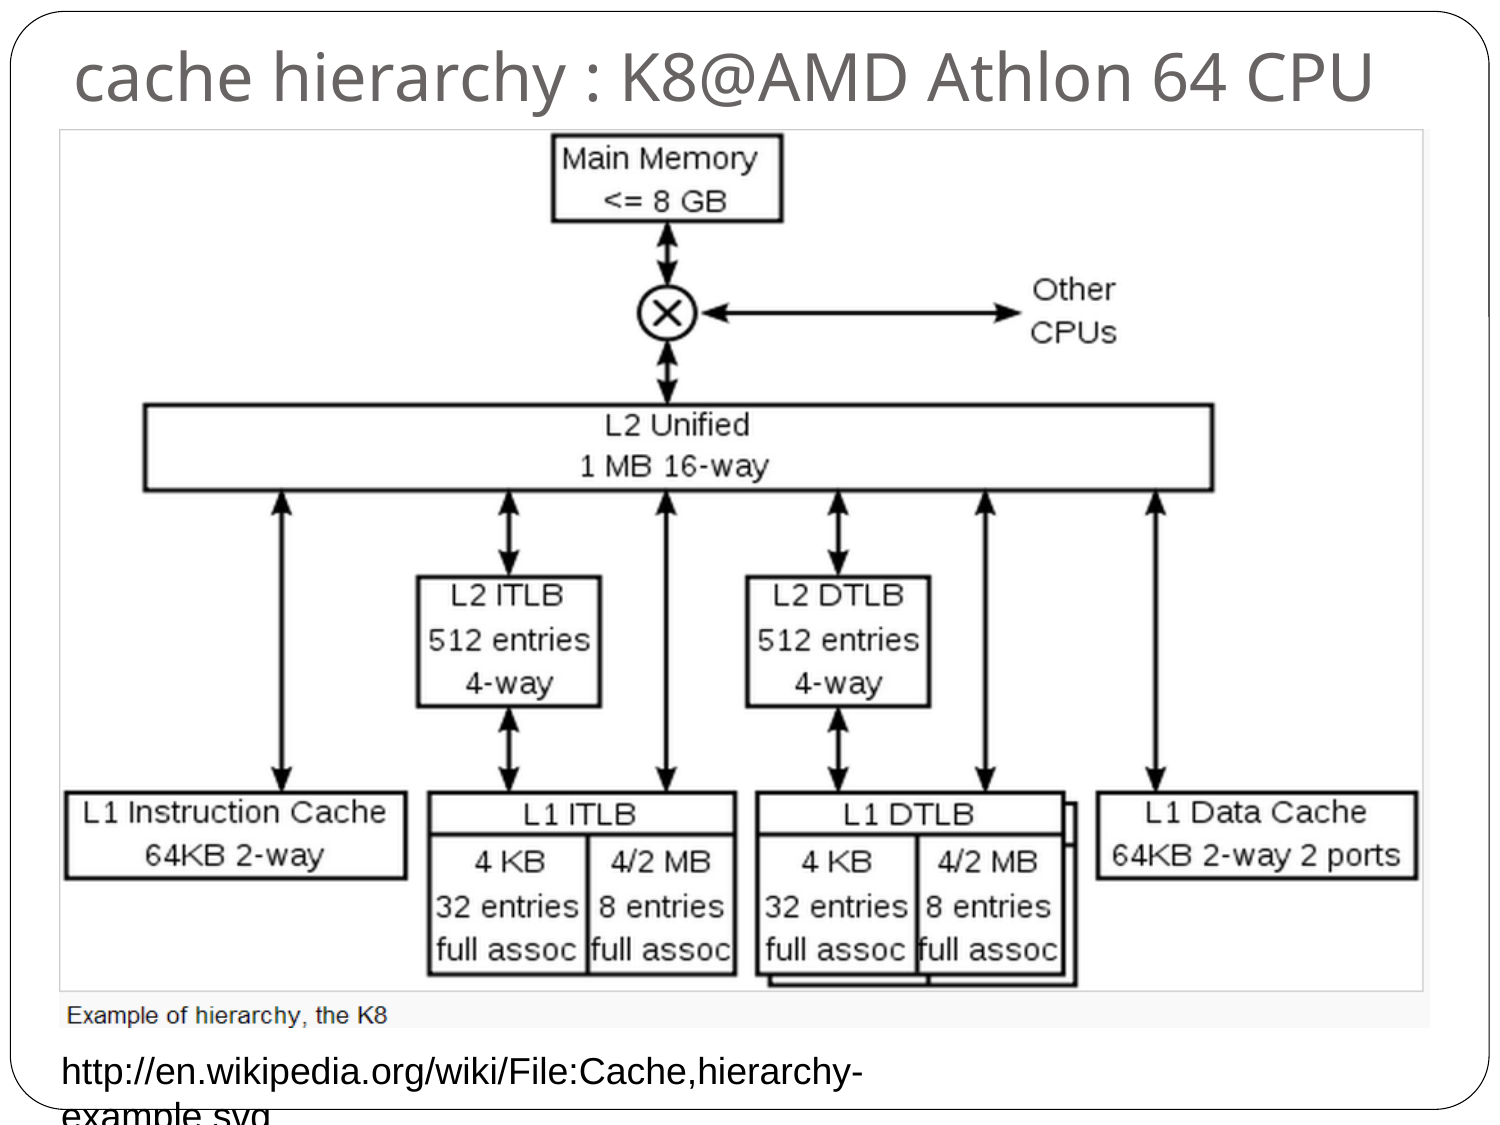

# cache hierarchy : K8@AMD Athlon 64 CPU
http://en.wikipedia.org/wiki/File:Cache,hierarchy-example.svg